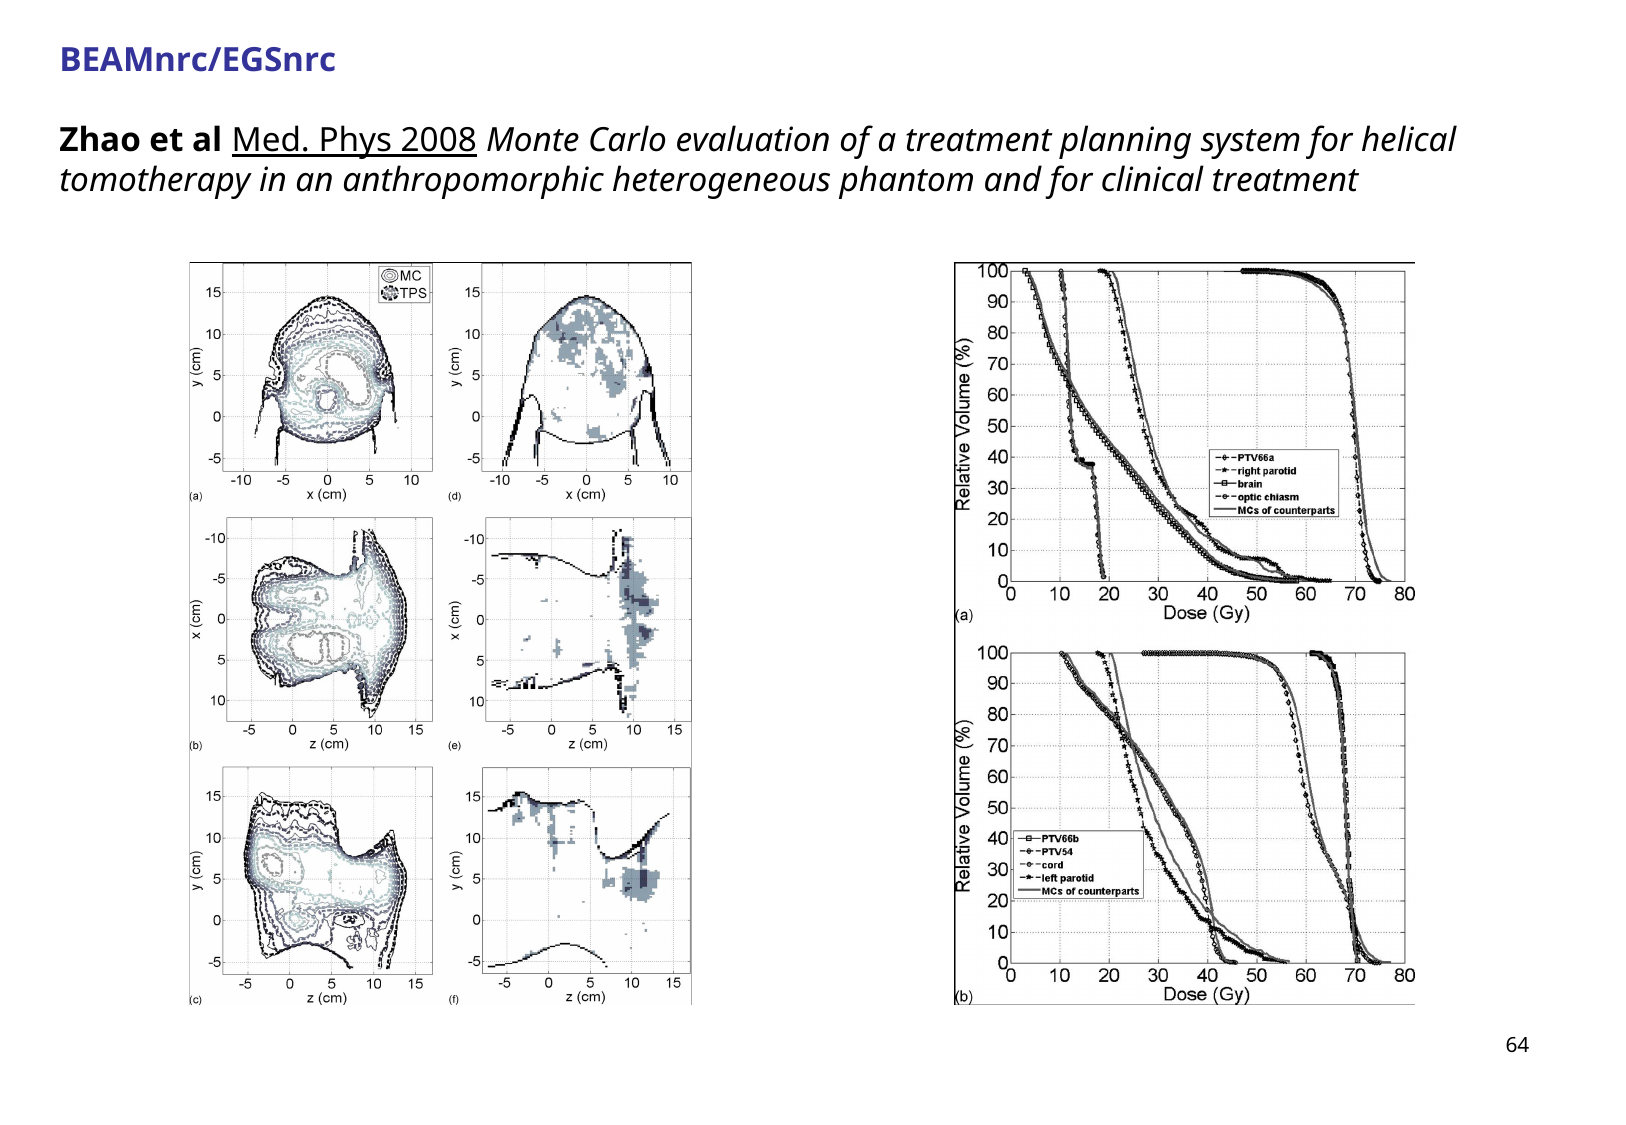

BEAMnrc/EGSnrc
Zhao et al Med. Phys 2008 Monte Carlo evaluation of a treatment planning system for helical tomotherapy in an anthropomorphic heterogeneous phantom and for clinical treatment
64